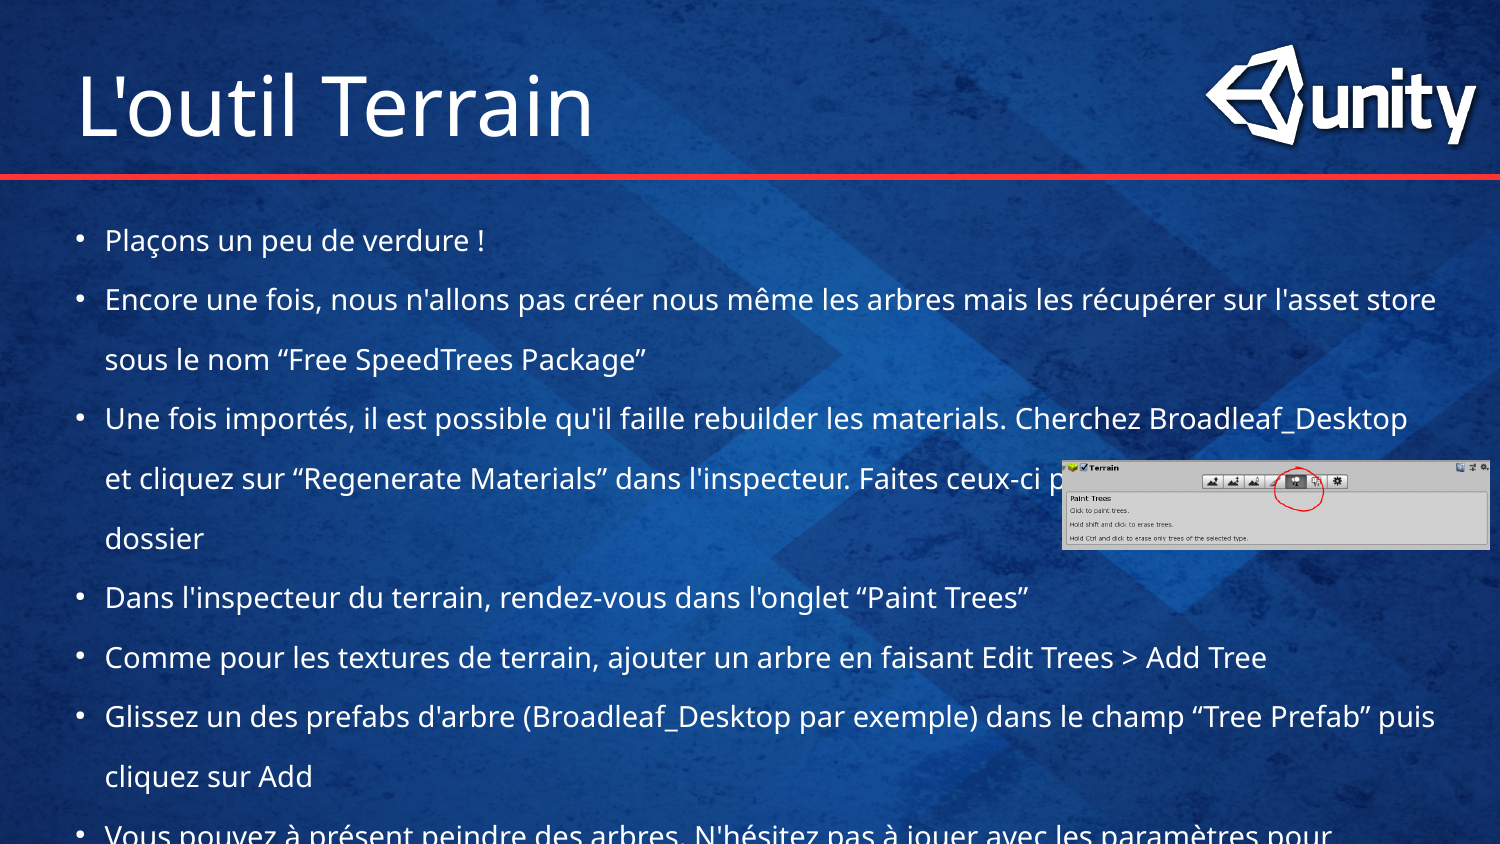

# L'outil Terrain
Plaçons un peu de verdure !
Encore une fois, nous n'allons pas créer nous même les arbres mais les récupérer sur l'asset store sous le nom “Free SpeedTrees Package”
Une fois importés, il est possible qu'il faille rebuilder les materials. Cherchez Broadleaf_Desktop et cliquez sur “Regenerate Materials” dans l'inspecteur. Faites ceux-ci pour les autres arbres du dossier
Dans l'inspecteur du terrain, rendez-vous dans l'onglet “Paint Trees”
Comme pour les textures de terrain, ajouter un arbre en faisant Edit Trees > Add Tree
Glissez un des prefabs d'arbre (Broadleaf_Desktop par exemple) dans le champ “Tree Prefab” puis cliquez sur Add
Vous pouvez à présent peindre des arbres. N'hésitez pas à jouer avec les paramètres pour obtenir le résultat que vous souhaitez